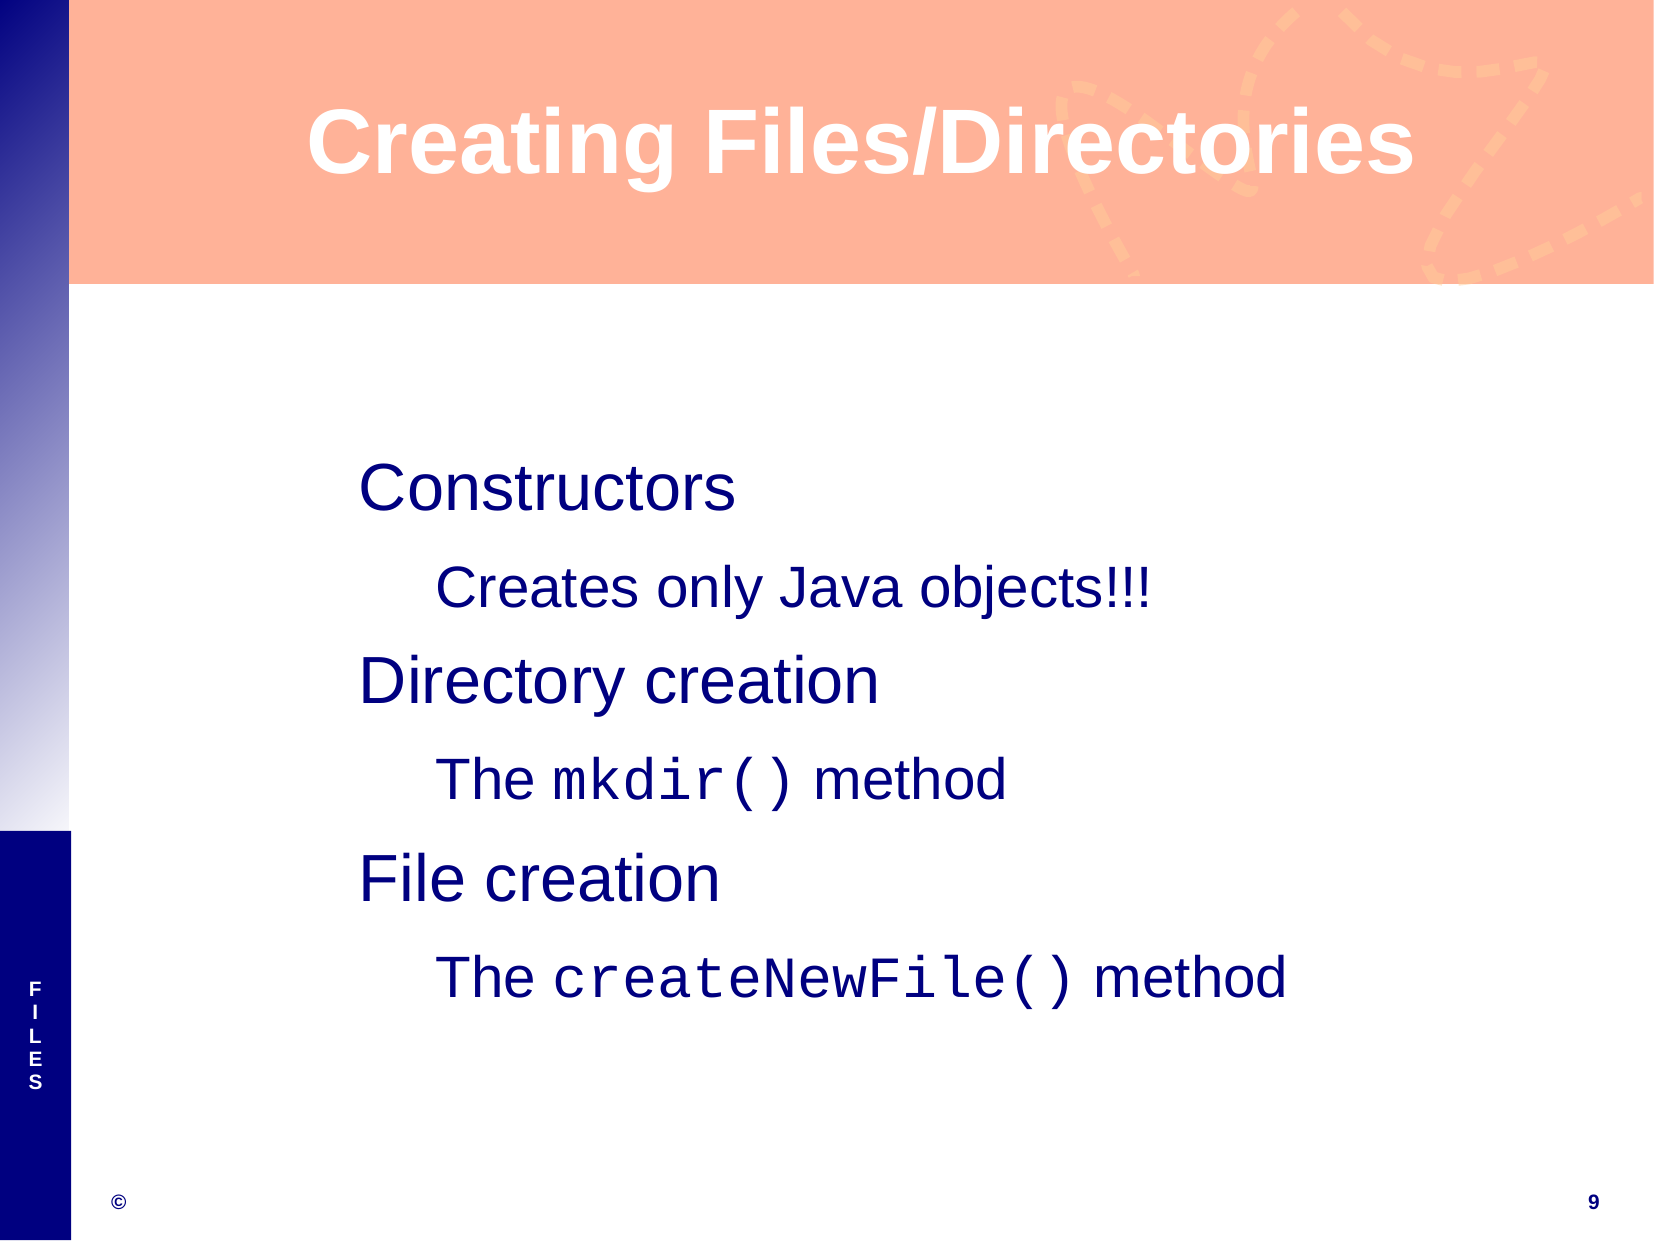

Creating Files/Directories
# Constructors
Creates only Java objects!!!
Directory creation
The mkdir() method
File creation
The createNewFile() method
F
I
L
E
S